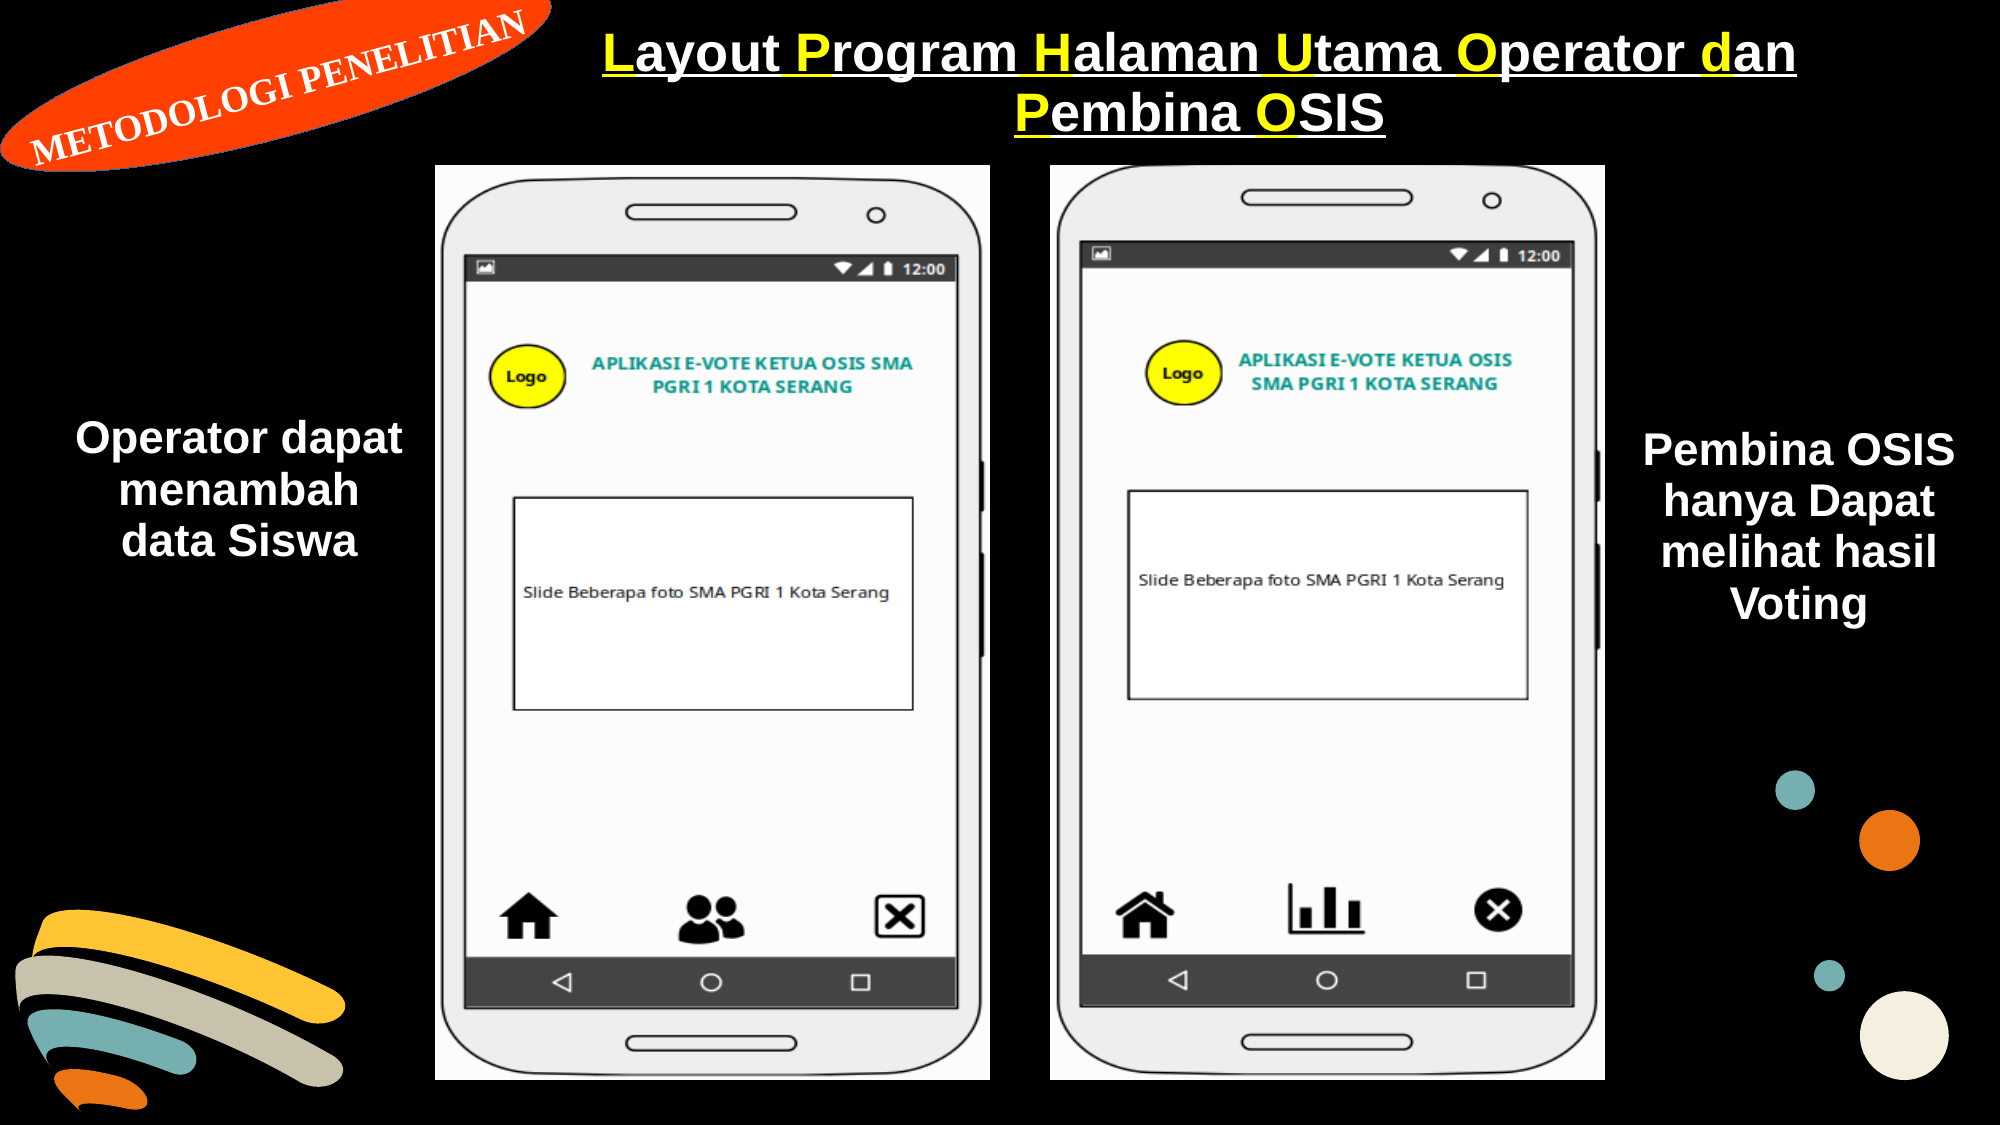

Layout Program Halaman Utama Operator dan Pembina OSIS
METODOLOGI PENELITIAN
Operator dapat menambah data Siswa
Pembina OSIS hanya Dapat melihat hasil Voting